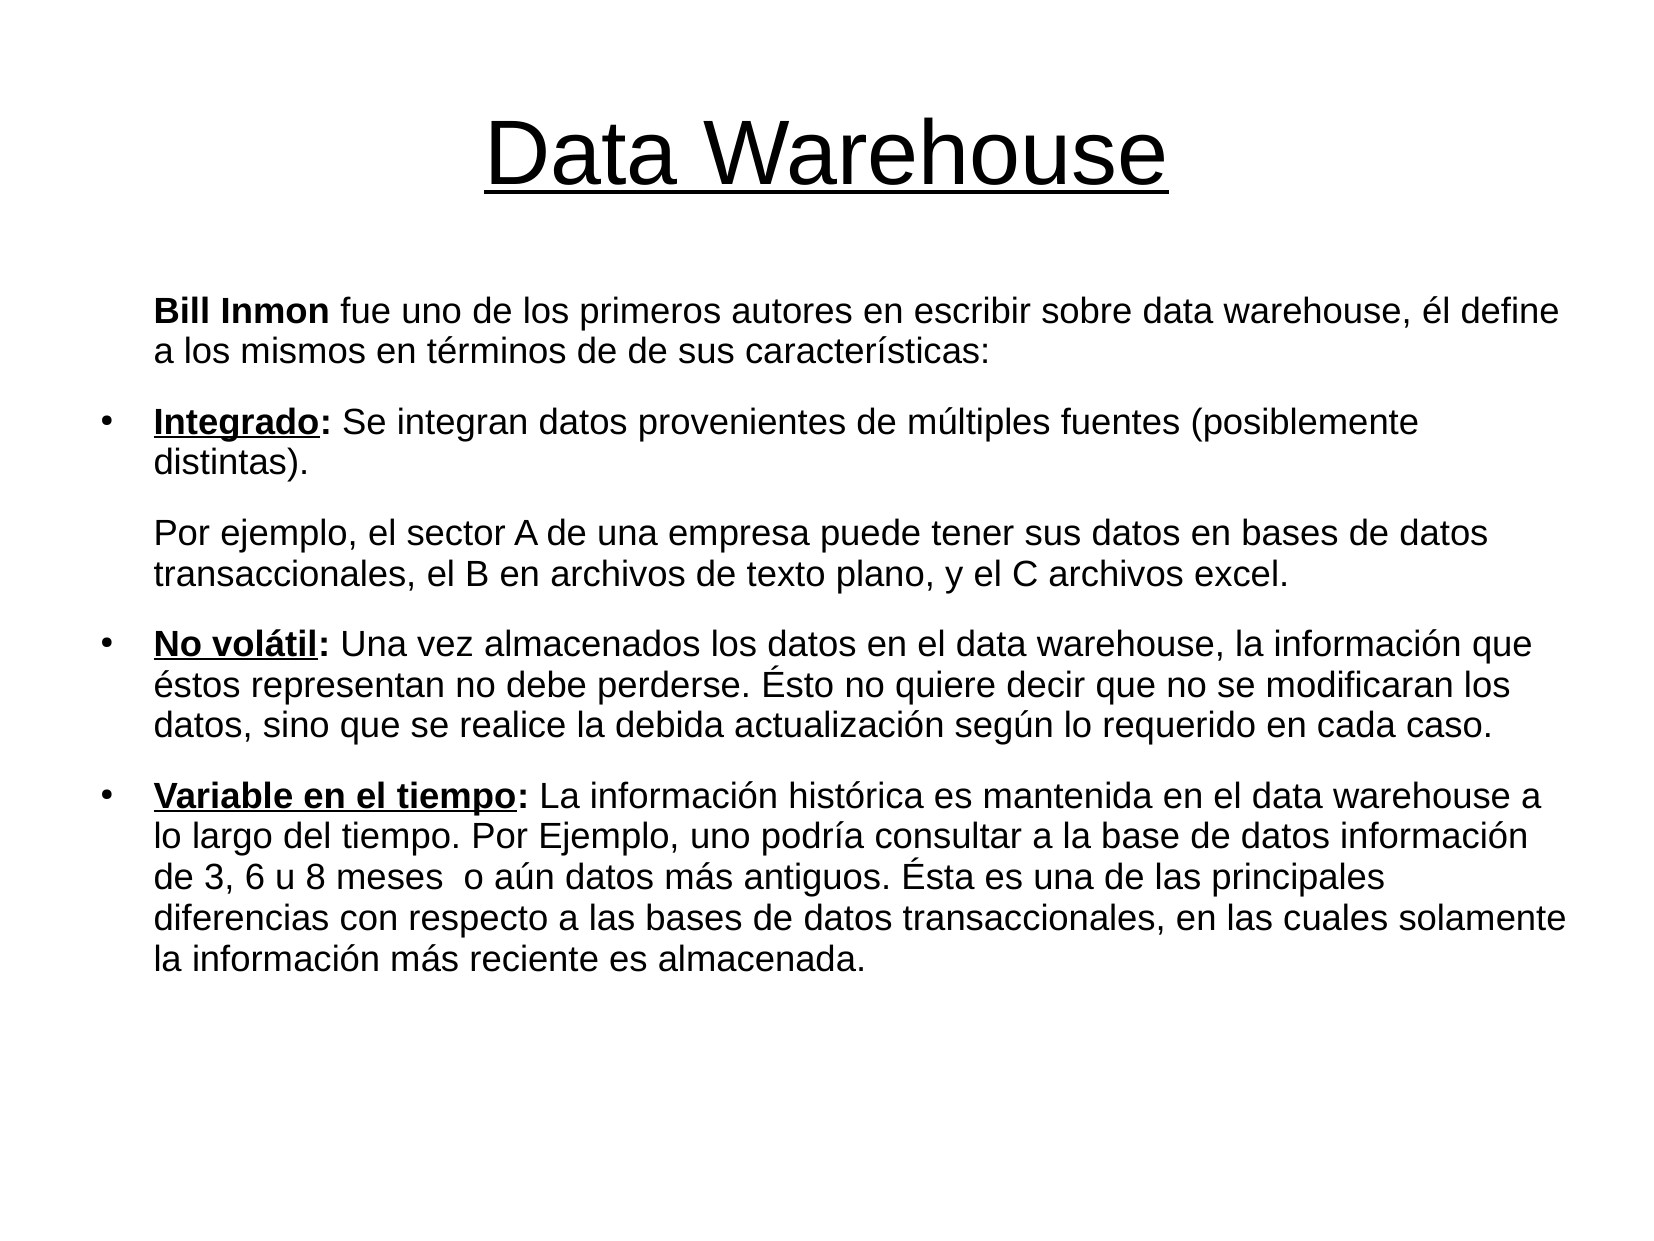

# Data Warehouse
Bill Inmon fue uno de los primeros autores en escribir sobre data warehouse, él define a los mismos en términos de de sus características:
Integrado: Se integran datos provenientes de múltiples fuentes (posiblemente distintas).
Por ejemplo, el sector A de una empresa puede tener sus datos en bases de datos transaccionales, el B en archivos de texto plano, y el C archivos excel.
No volátil: Una vez almacenados los datos en el data warehouse, la información que éstos representan no debe perderse. Ésto no quiere decir que no se modificaran los datos, sino que se realice la debida actualización según lo requerido en cada caso.
Variable en el tiempo: La información histórica es mantenida en el data warehouse a lo largo del tiempo. Por Ejemplo, uno podría consultar a la base de datos información de 3, 6 u 8 meses o aún datos más antiguos. Ésta es una de las principales diferencias con respecto a las bases de datos transaccionales, en las cuales solamente la información más reciente es almacenada.